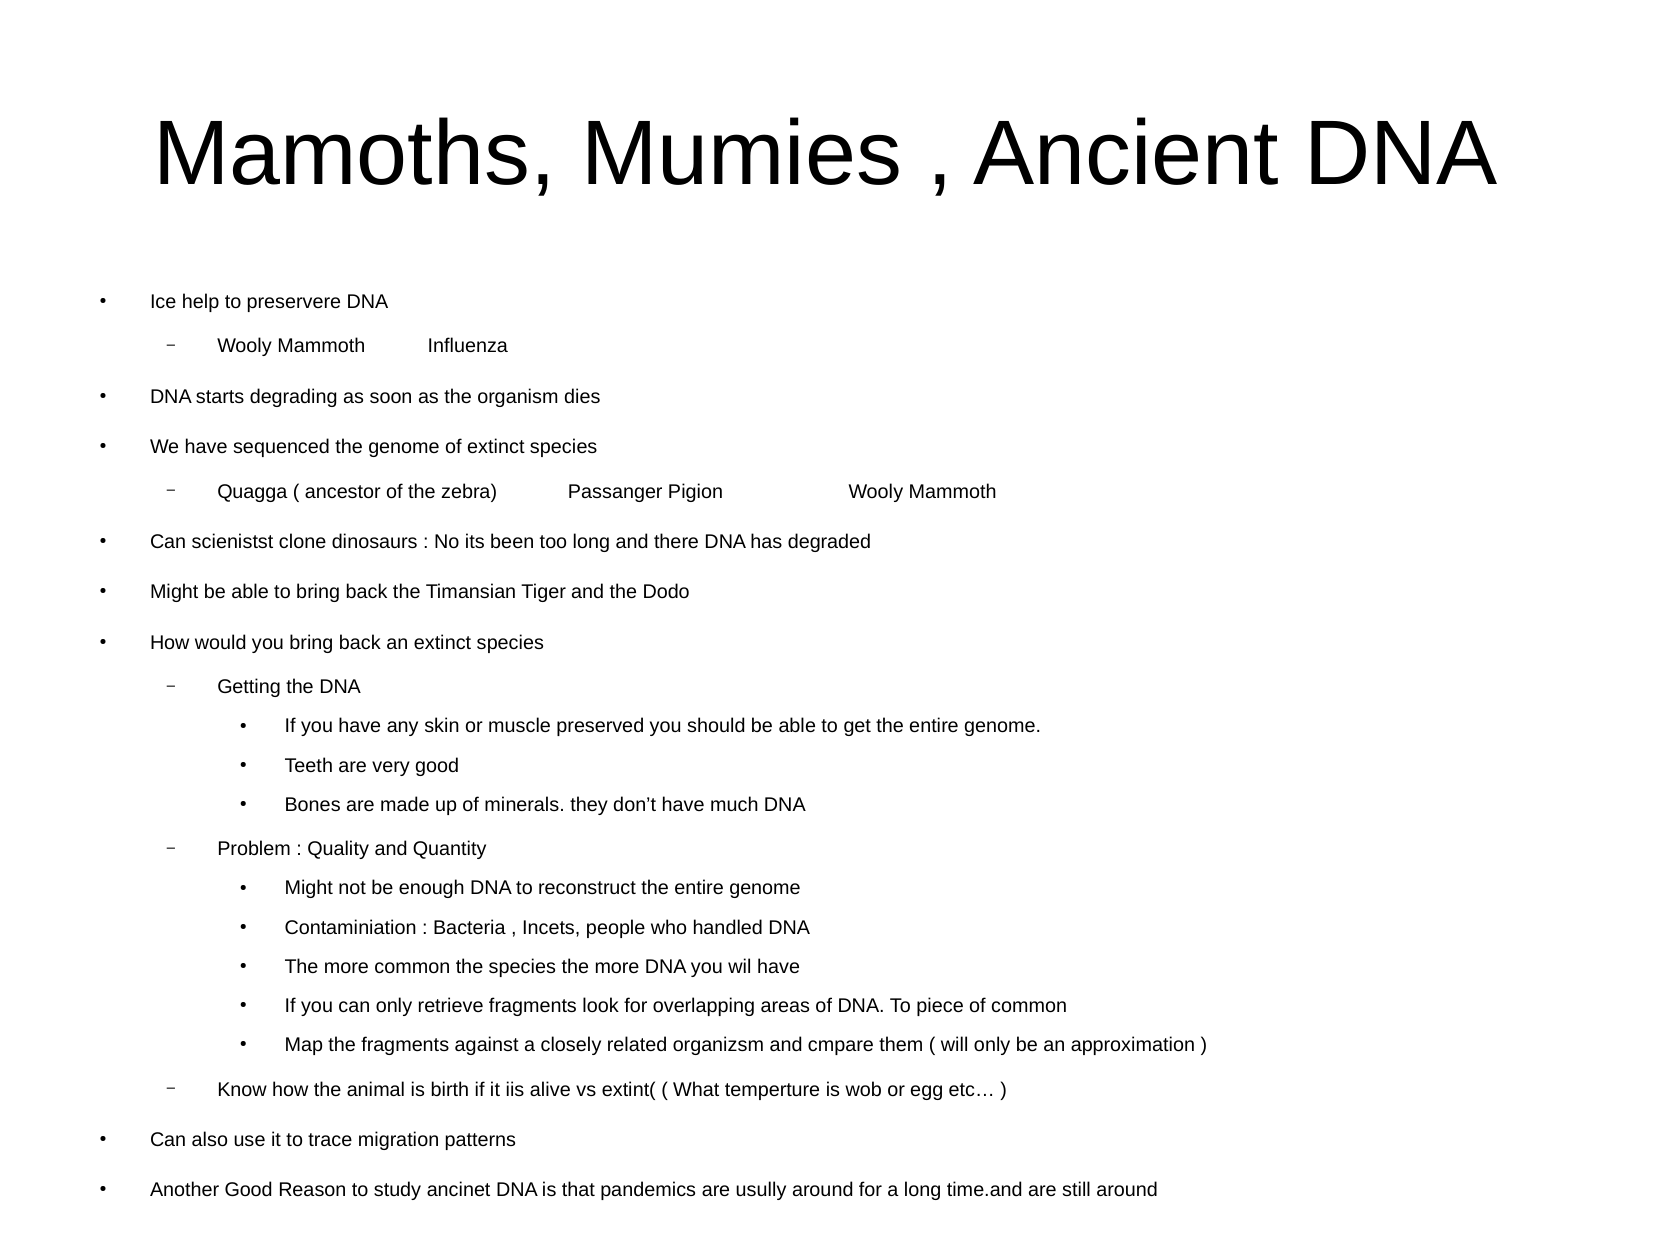

# Mamoths, Mumies , Ancient DNA
Ice help to preservere DNA
Wooly Mammoth					Influenza
DNA starts degrading as soon as the organism dies
We have sequenced the genome of extinct species
Quagga ( ancestor of the zebra)				Passanger Pigion			Wooly Mammoth
Can scienistst clone dinosaurs : No its been too long and there DNA has degraded
Might be able to bring back the Timansian Tiger and the Dodo
How would you bring back an extinct species
Getting the DNA
If you have any skin or muscle preserved you should be able to get the entire genome.
Teeth are very good
Bones are made up of minerals. they don’t have much DNA
Problem : Quality and Quantity
Might not be enough DNA to reconstruct the entire genome
Contaminiation : Bacteria , Incets, people who handled DNA
The more common the species the more DNA you wil have
If you can only retrieve fragments look for overlapping areas of DNA. To piece of common
Map the fragments against a closely related organizsm and cmpare them ( will only be an approximation )
Know how the animal is birth if it iis alive vs extint( ( What temperture is wob or egg etc… )
Can also use it to trace migration patterns
Another Good Reason to study ancinet DNA is that pandemics are usully around for a long time.and are still around